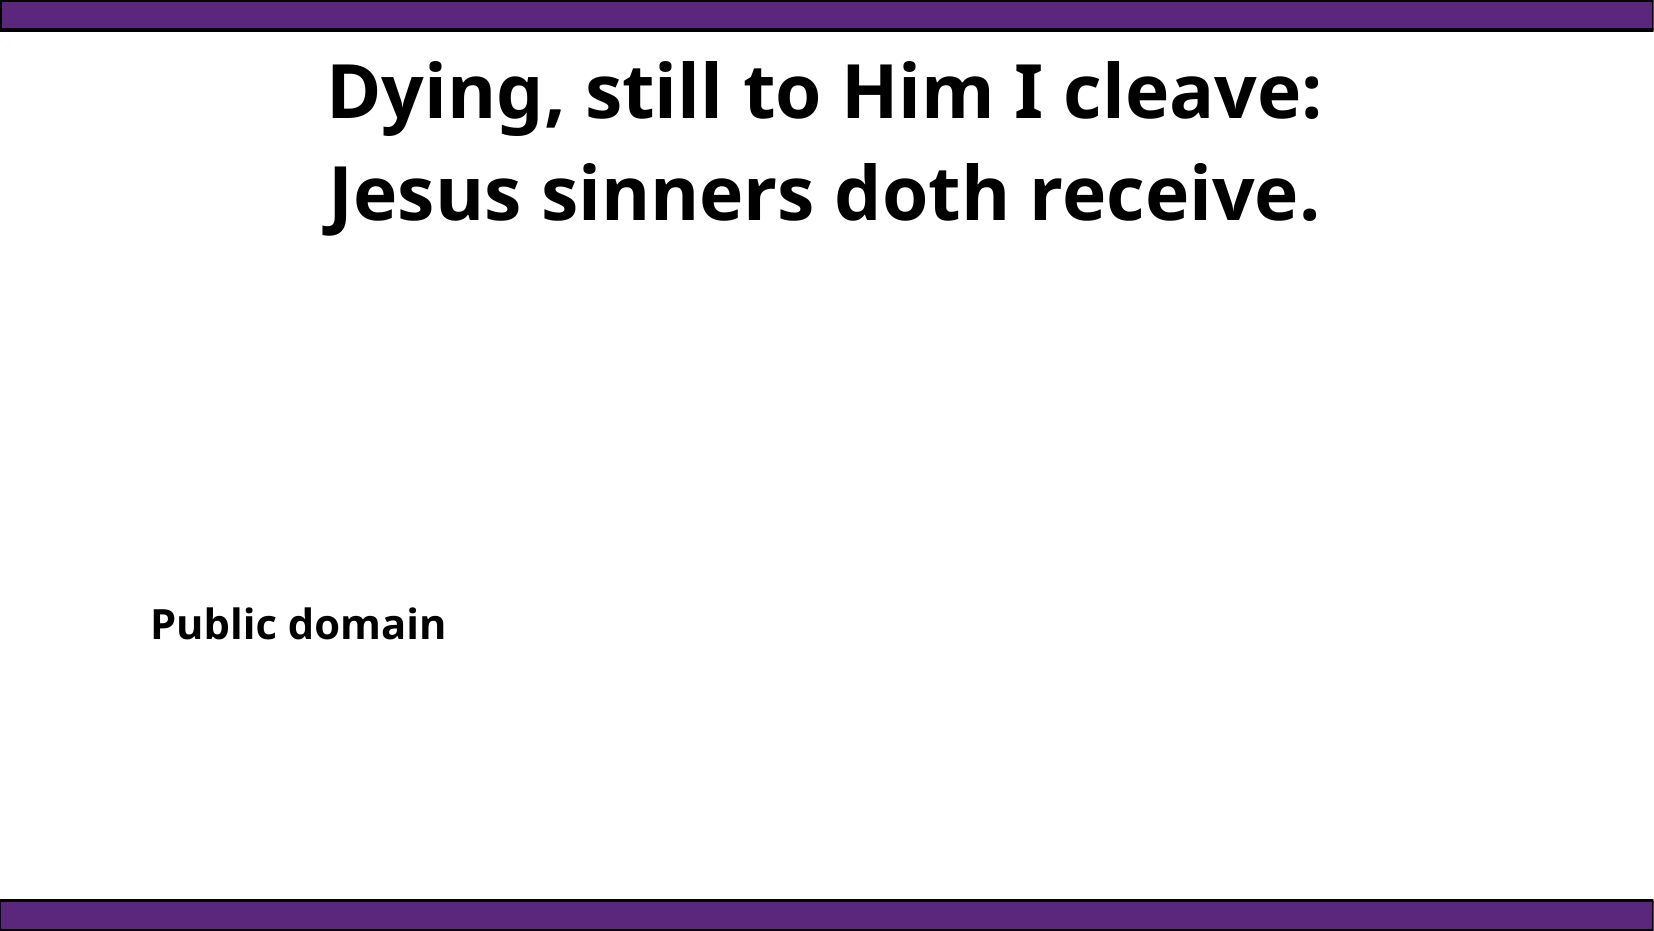

Dying, still to Him I cleave:
Jesus sinners doth receive.
 Public domain